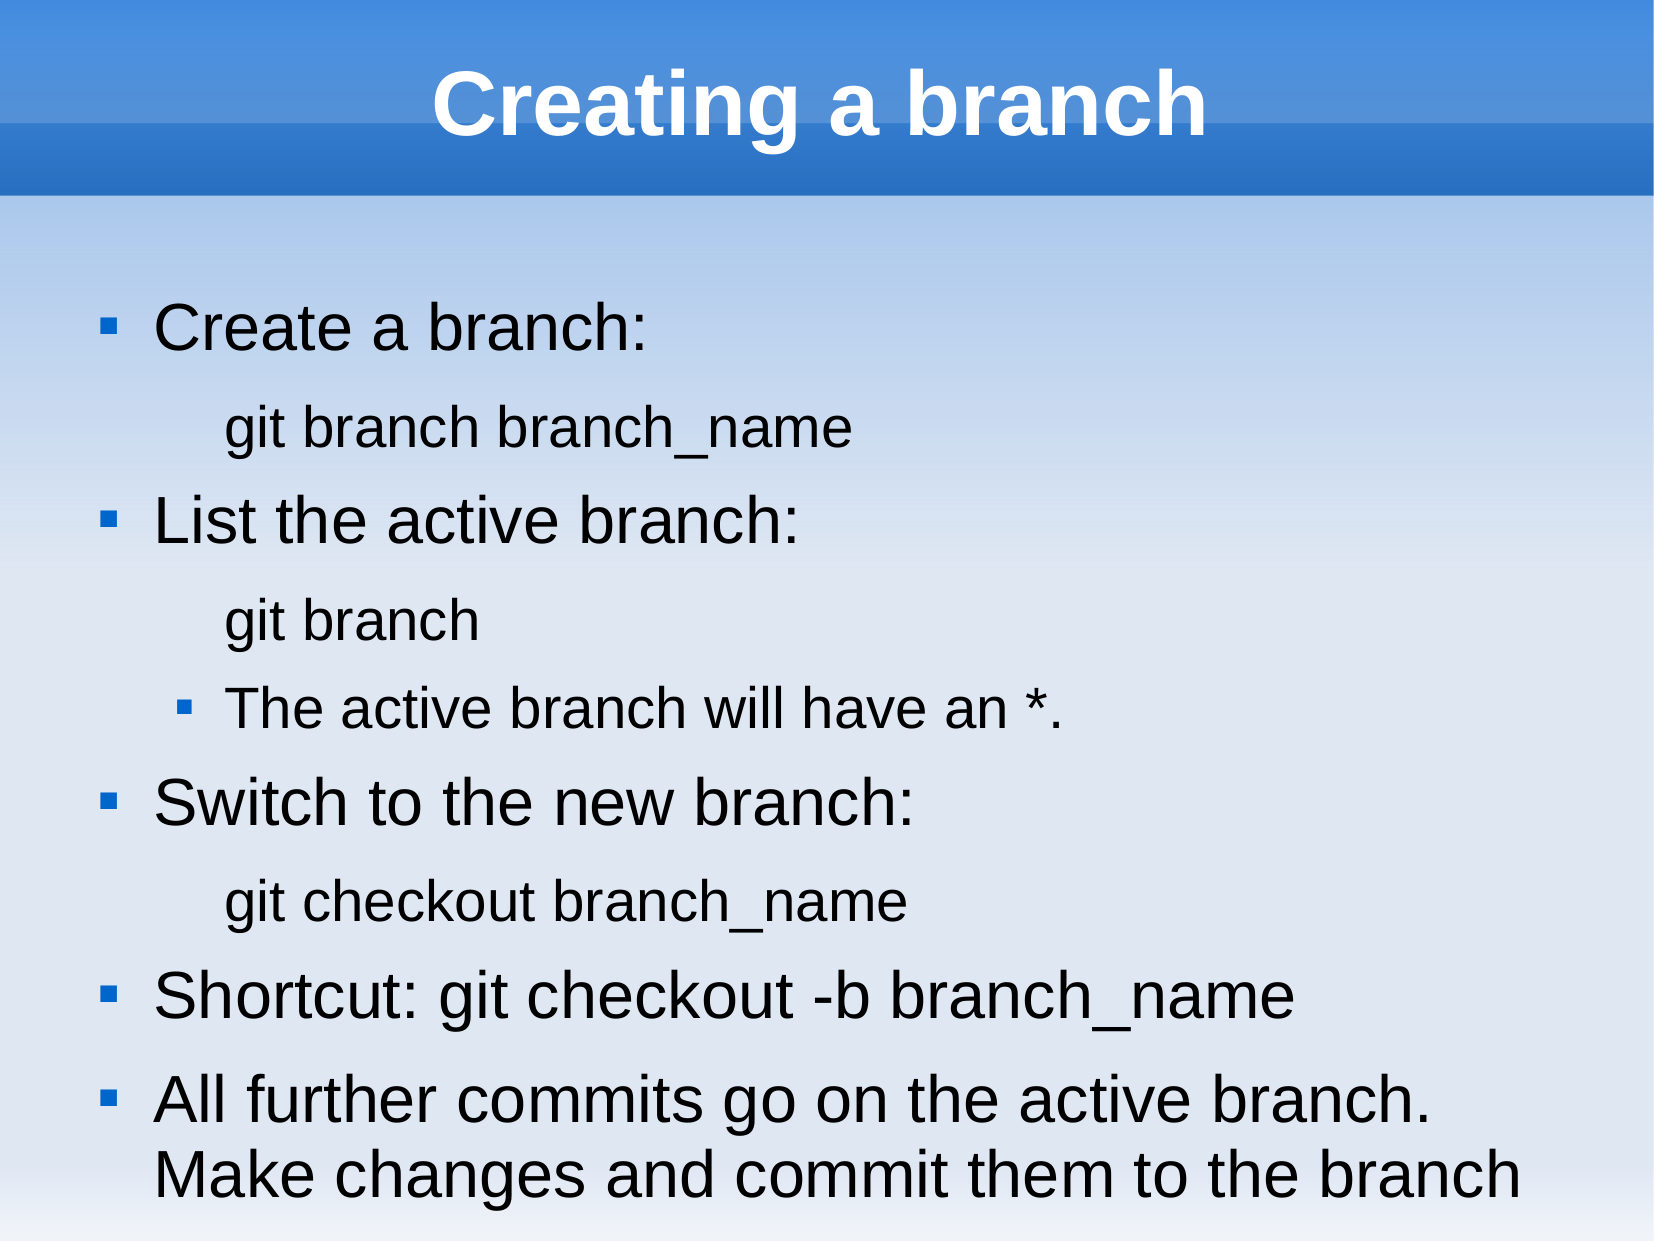

# Creating a branch
Create a branch:
git branch branch_name
List the active branch:
git branch
The active branch will have an *.
Switch to the new branch:
git checkout branch_name
Shortcut: git checkout -b branch_name
All further commits go on the active branch. Make changes and commit them to the branch